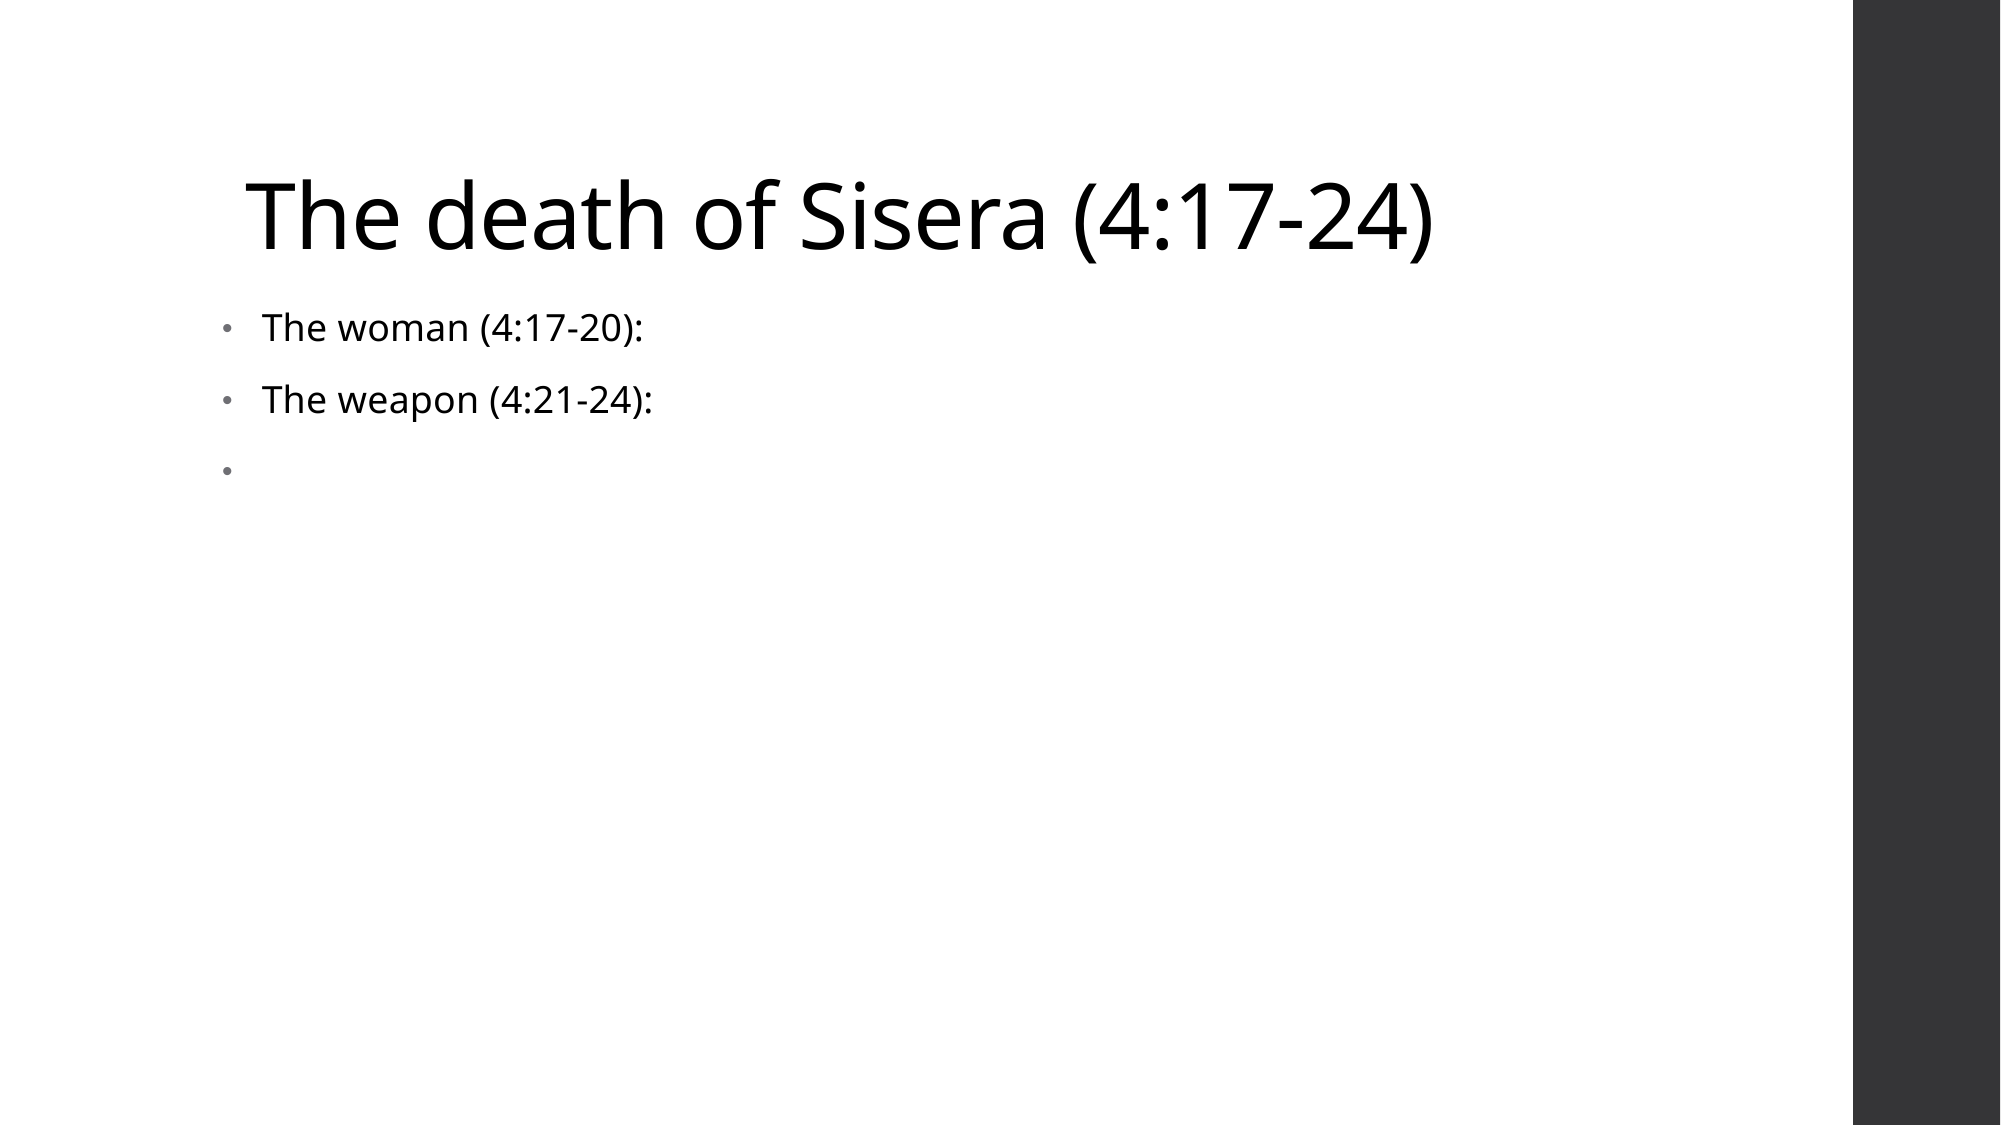

# The death of Sisera (4:17-24)
 The woman (4:17-20):
 The weapon (4:21-24):